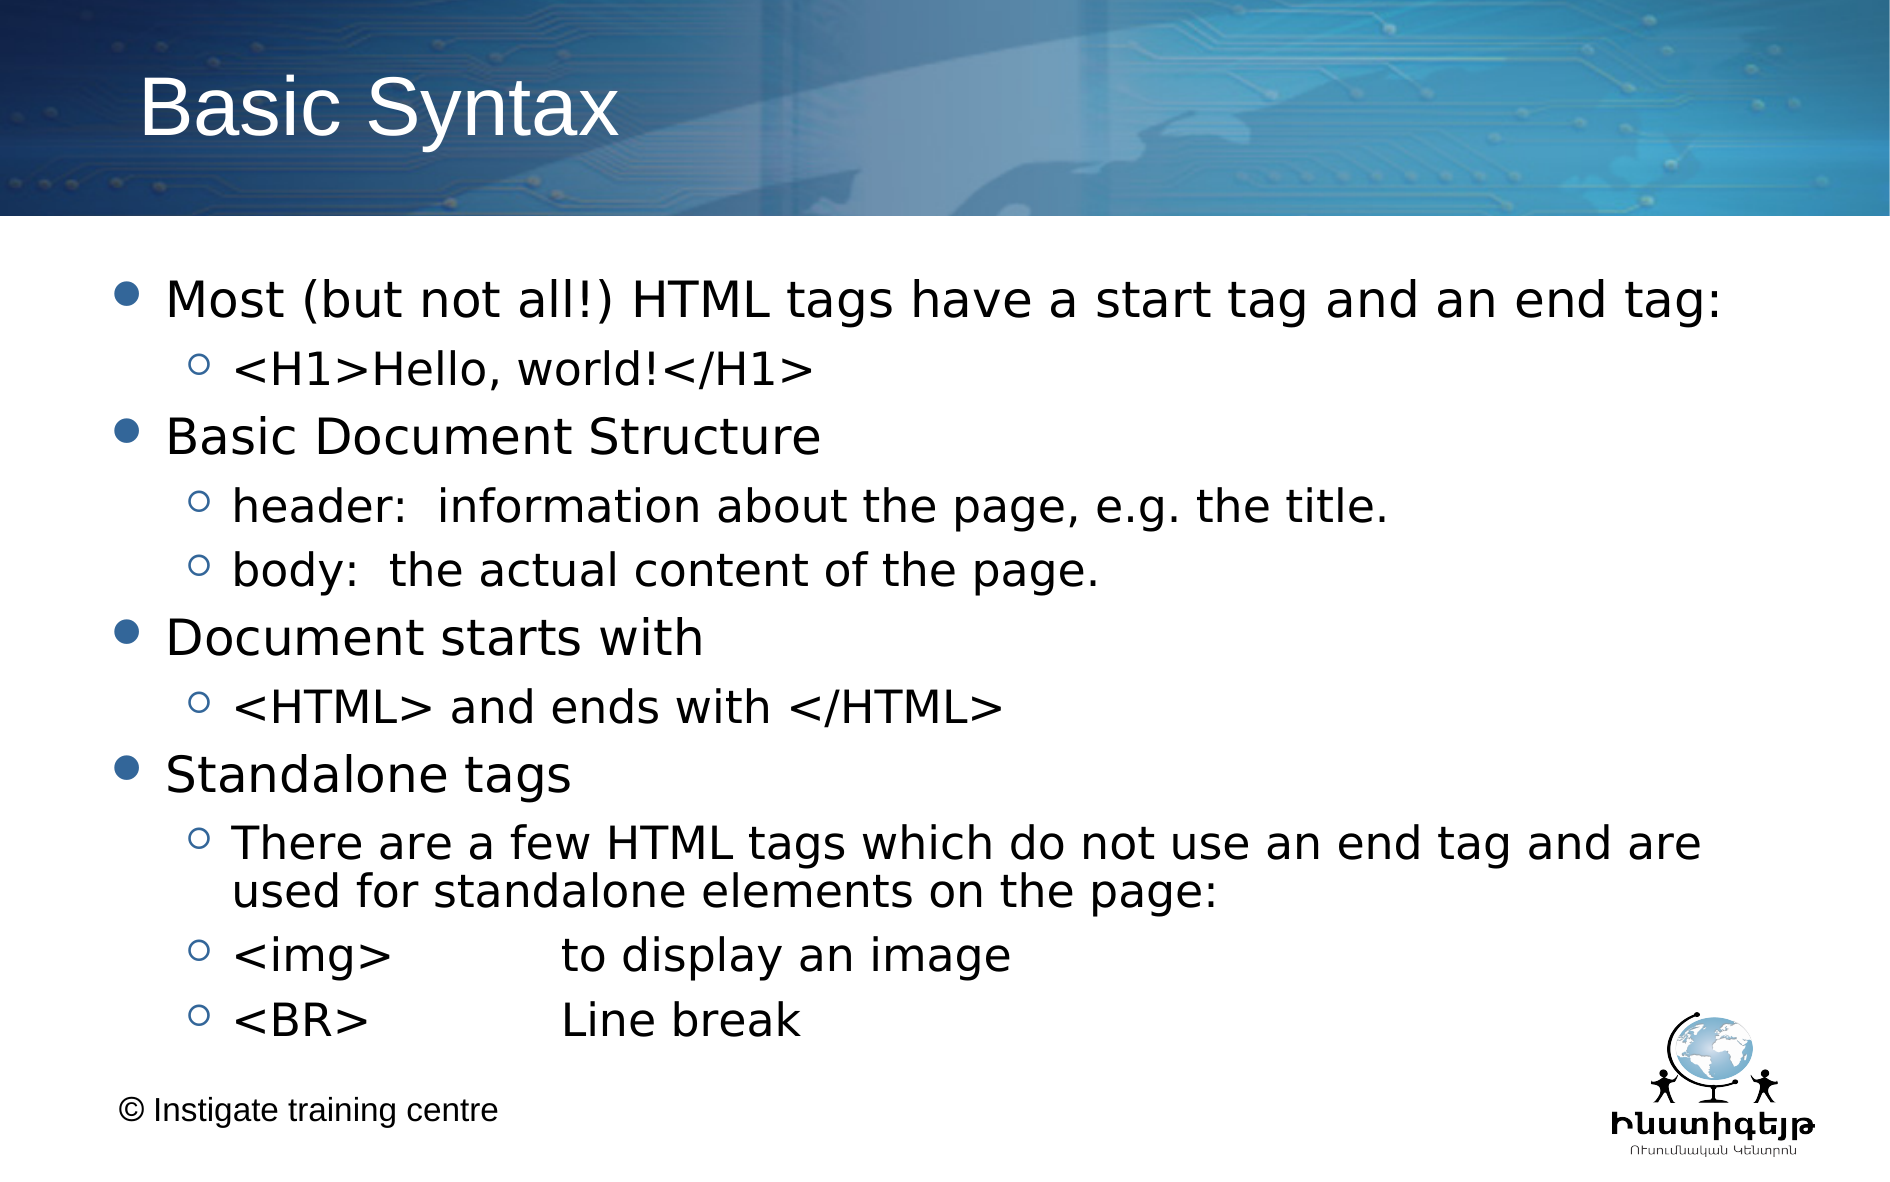

Basic Syntax
# Most (but not all!) HTML tags have a start tag and an end tag:
<H1>Hello, world!</H1>
Basic Document Structure
header: information about the page, e.g. the title.
body: the actual content of the page.
Document starts with
<HTML> and ends with </HTML>
Standalone tags
There are a few HTML tags which do not use an end tag and are used for standalone elements on the page:
<img>			to display an image
<BR>			Line break